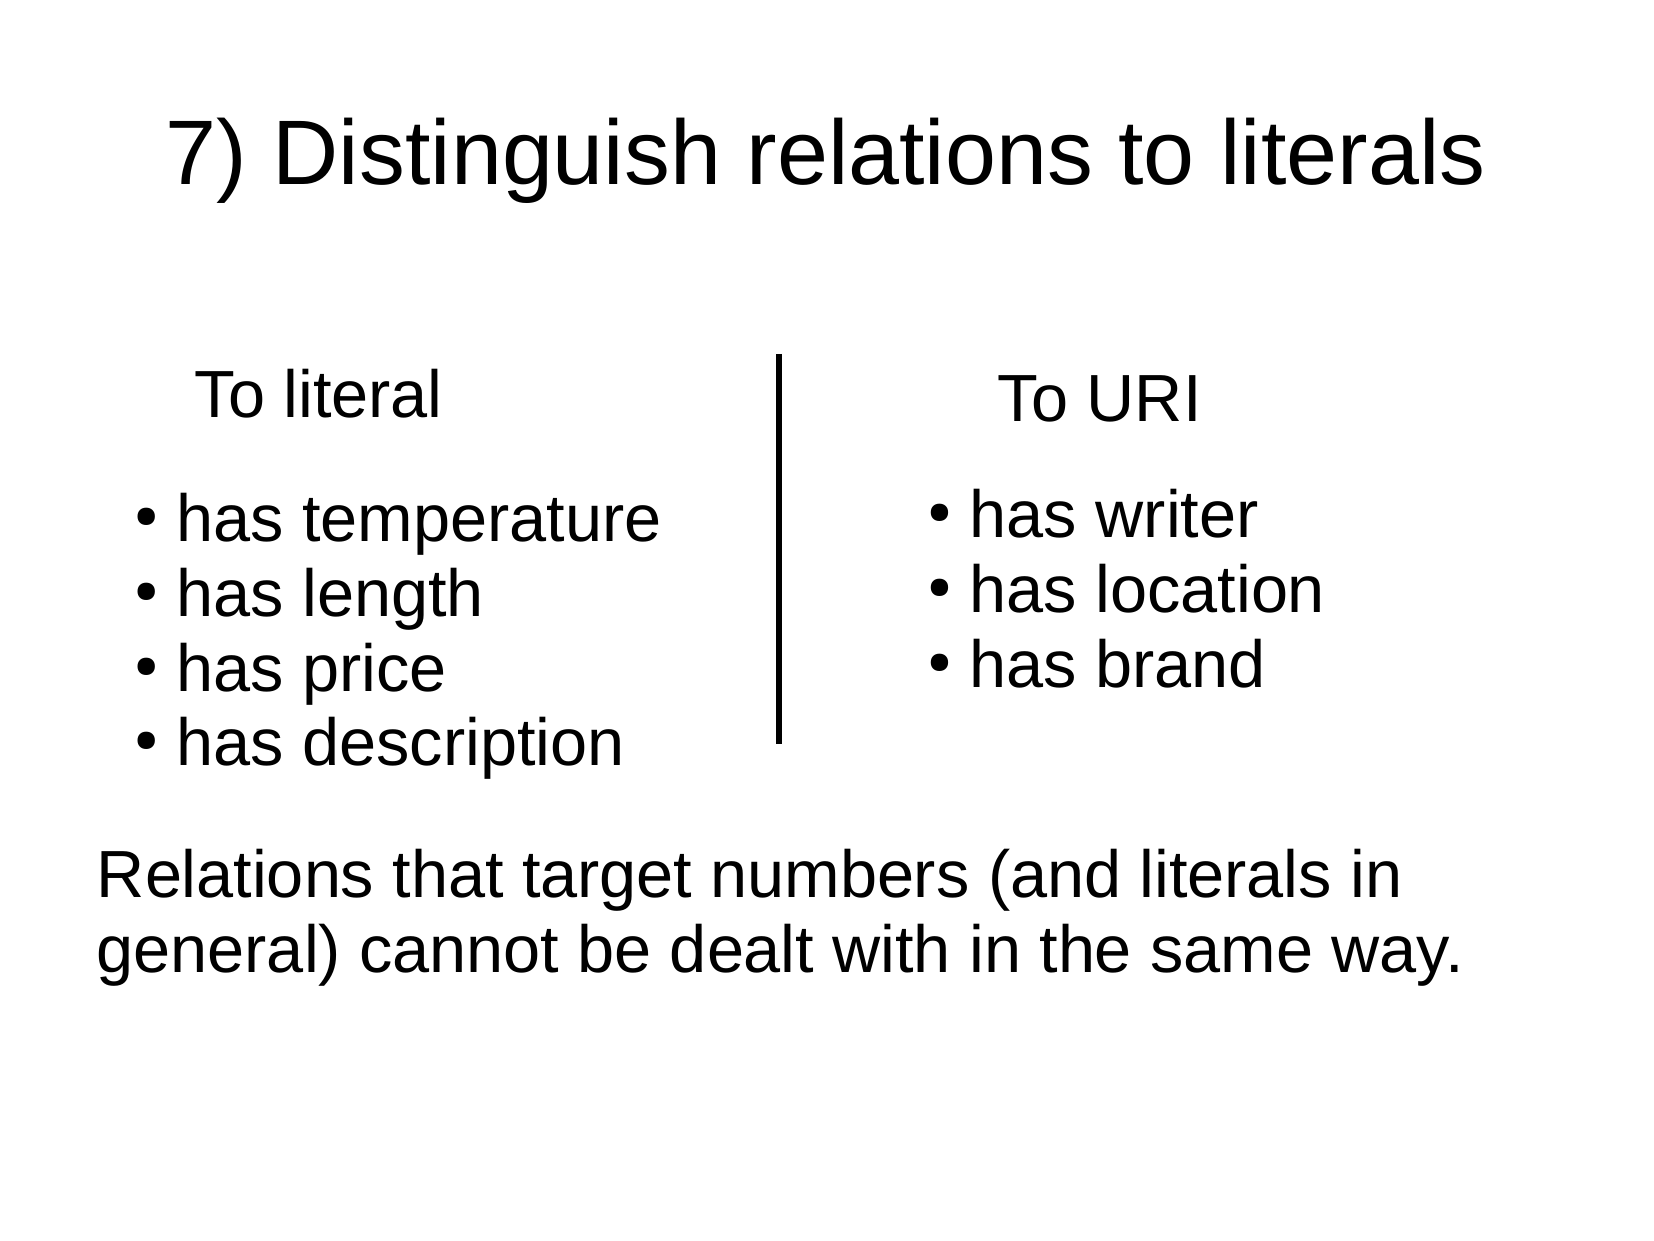

# 7) Distinguish relations to literals
To literal
To URI
 has writer
 has location
 has brand
 has temperature
 has length
 has price
 has description
Relations that target numbers (and literals in general) cannot be dealt with in the same way.